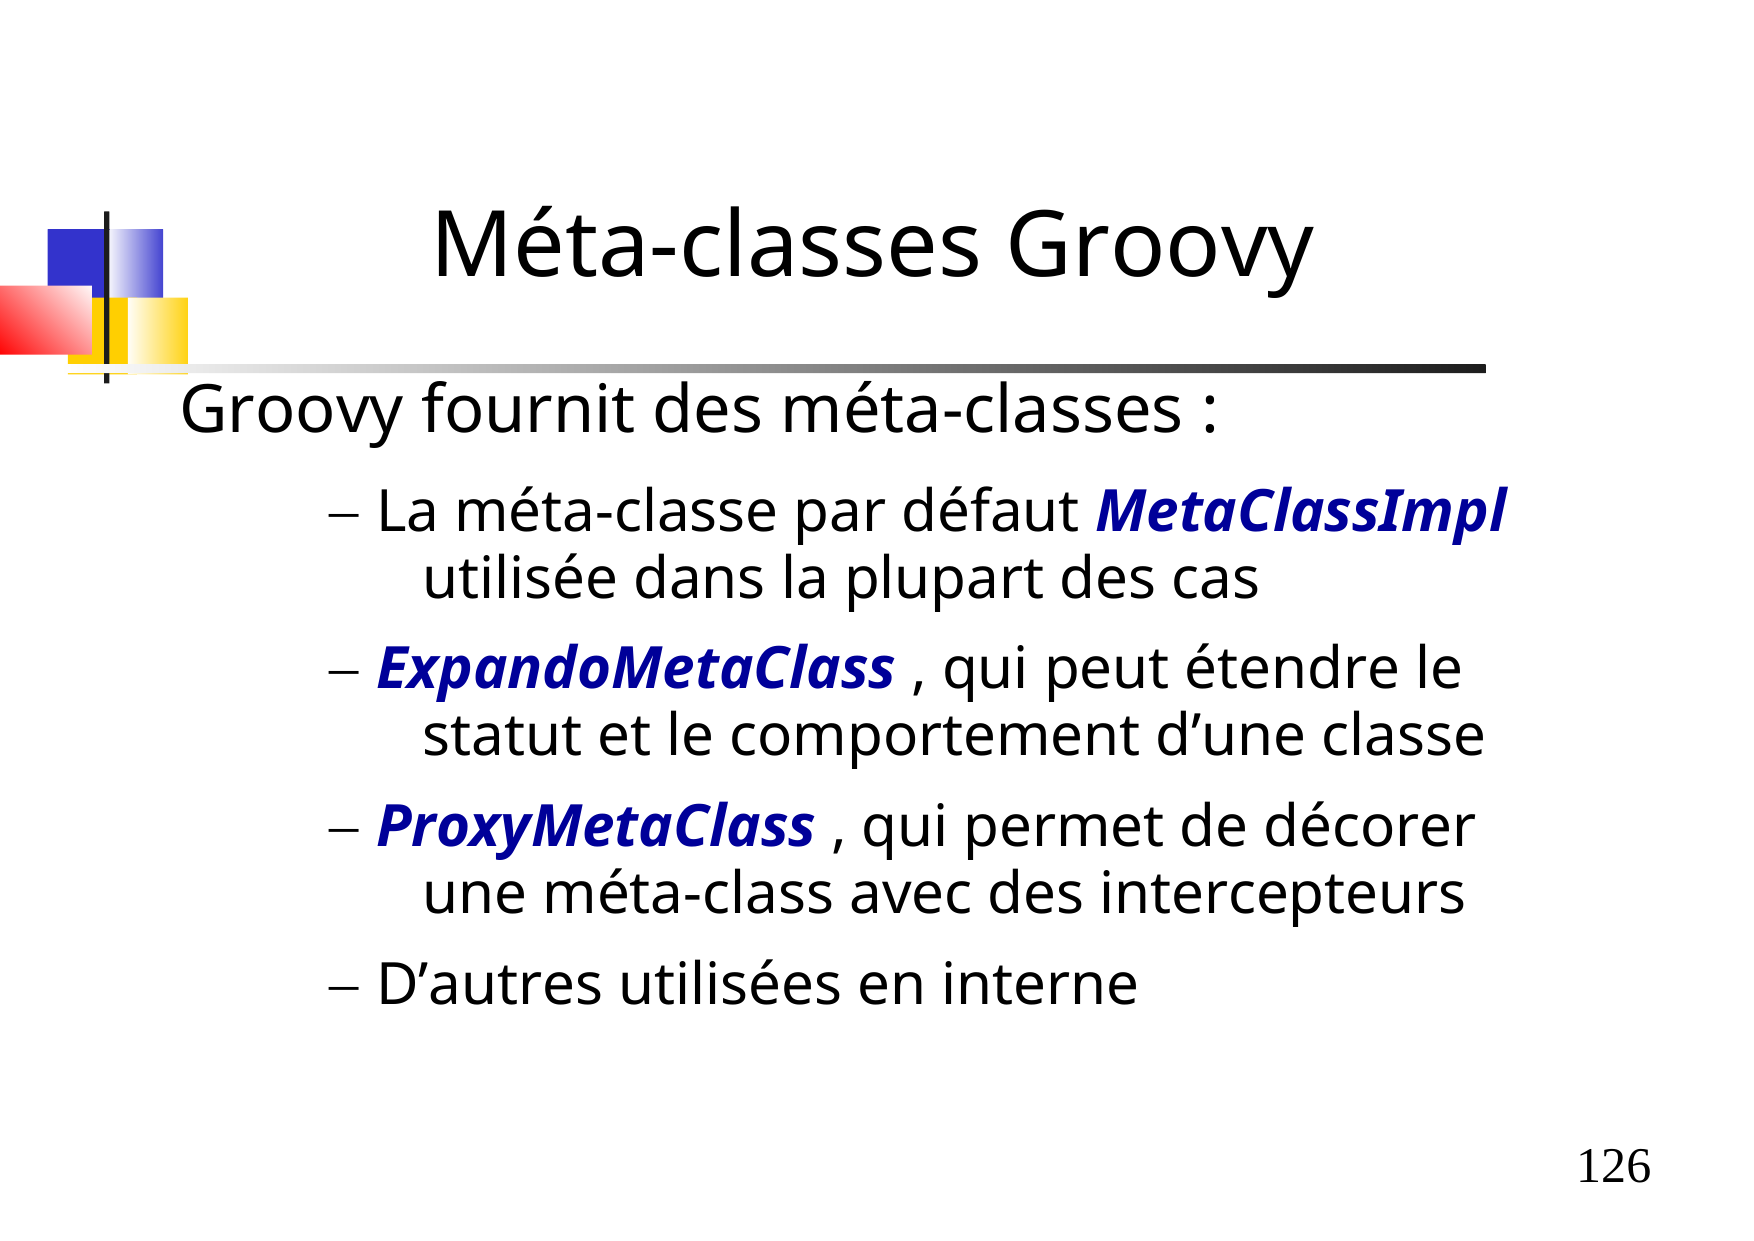

# Méta-classes Groovy
Groovy fournit des méta-classes :
La méta-classe par défaut MetaClassImpl utilisée dans la plupart des cas
ExpandoMetaClass , qui peut étendre le statut et le comportement d’une classe
ProxyMetaClass , qui permet de décorer une méta-class avec des intercepteurs
D’autres utilisées en interne